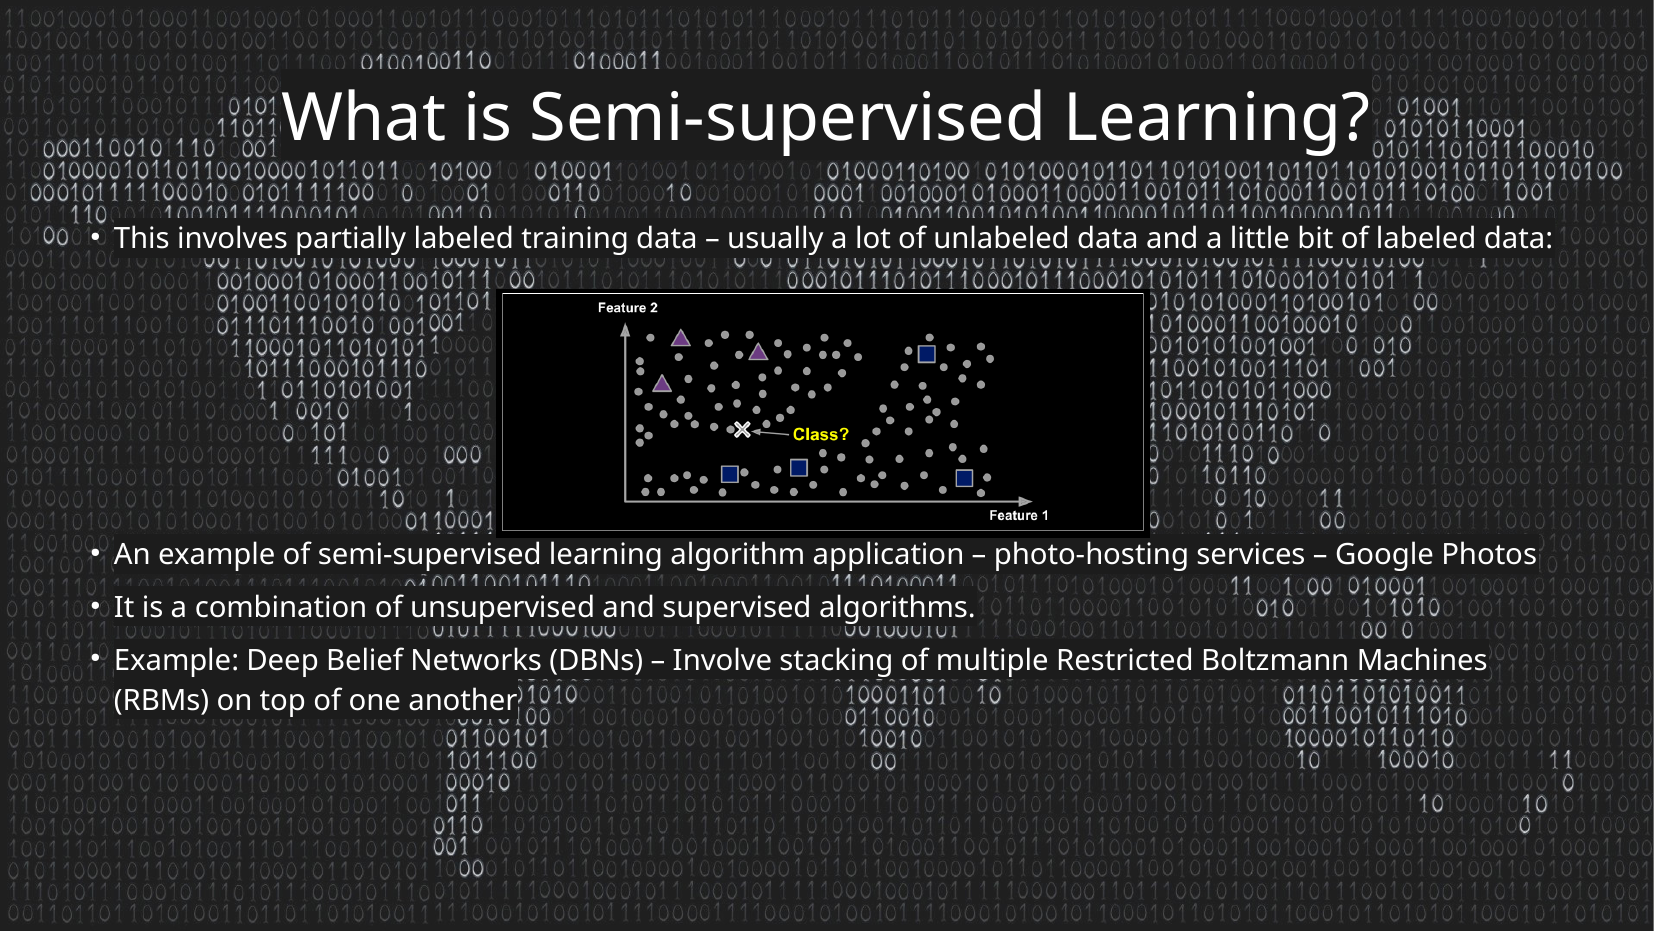

# What is Semi-supervised Learning?
This involves partially labeled training data – usually a lot of unlabeled data and a little bit of labeled data:
An example of semi-supervised learning algorithm application – photo-hosting services – Google Photos
It is a combination of unsupervised and supervised algorithms.
Example: Deep Belief Networks (DBNs) – Involve stacking of multiple Restricted Boltzmann Machines (RBMs) on top of one another